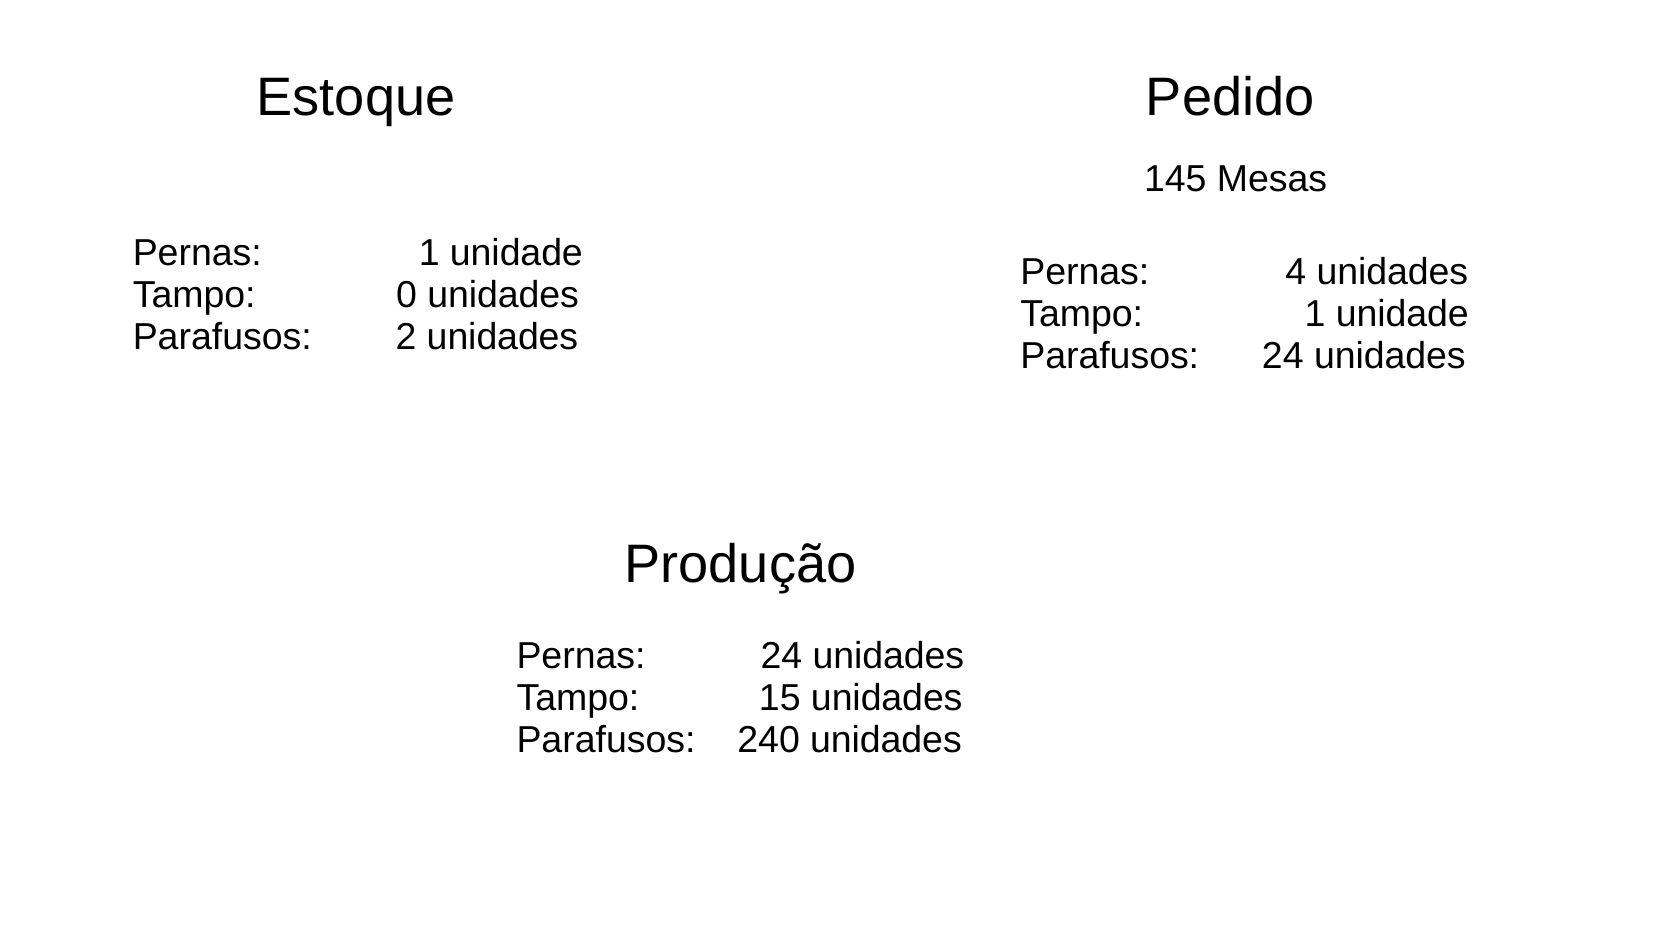

Estoque
Pedido
145 Mesas
Pernas: 1 unidade
Tampo: 		 0 unidades
Parafusos: 2 unidades
Pernas: 4 unidades
Tampo: 		 1 unidade
Parafusos: 24 unidades
Produção
Pernas: 24 unidades
Tampo: 		 15 unidades
Parafusos: 240 unidades